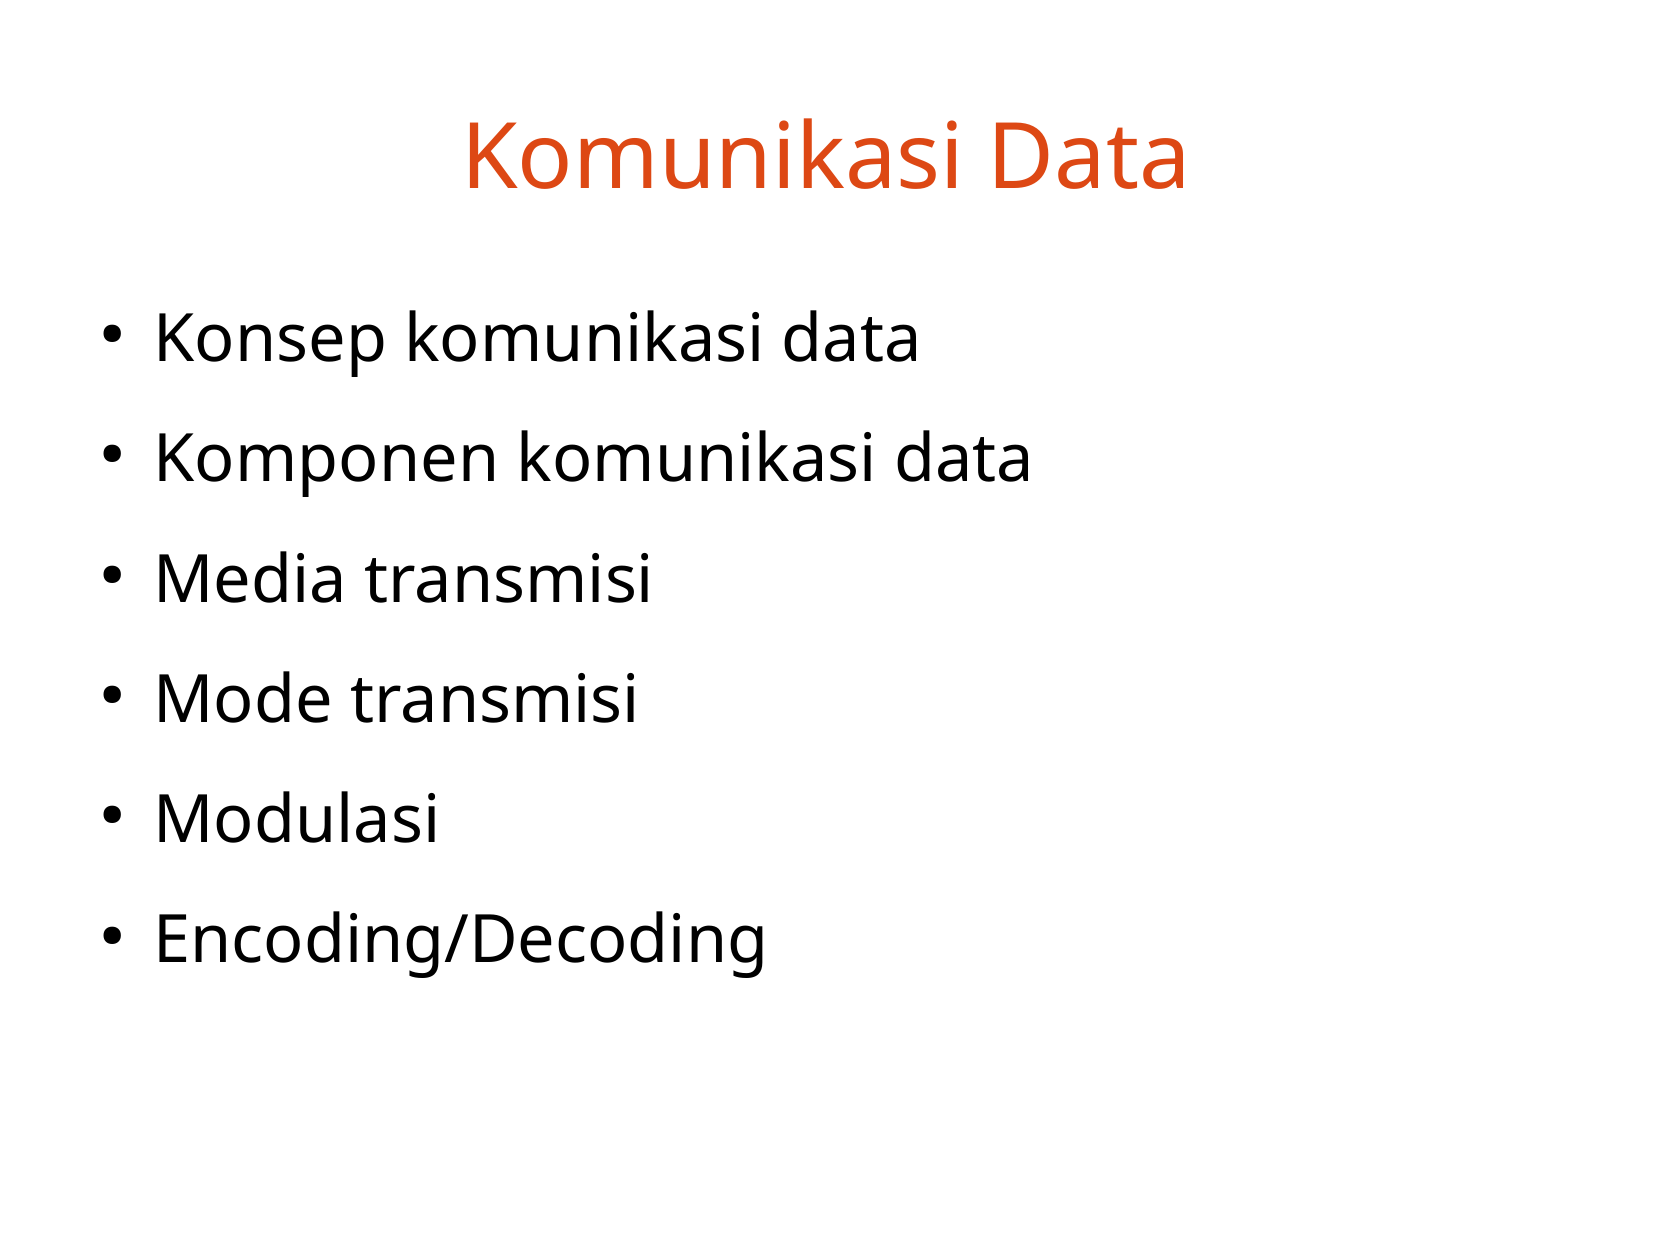

# Komunikasi Data
Konsep komunikasi data
Komponen komunikasi data
Media transmisi
Mode transmisi
Modulasi
Encoding/Decoding